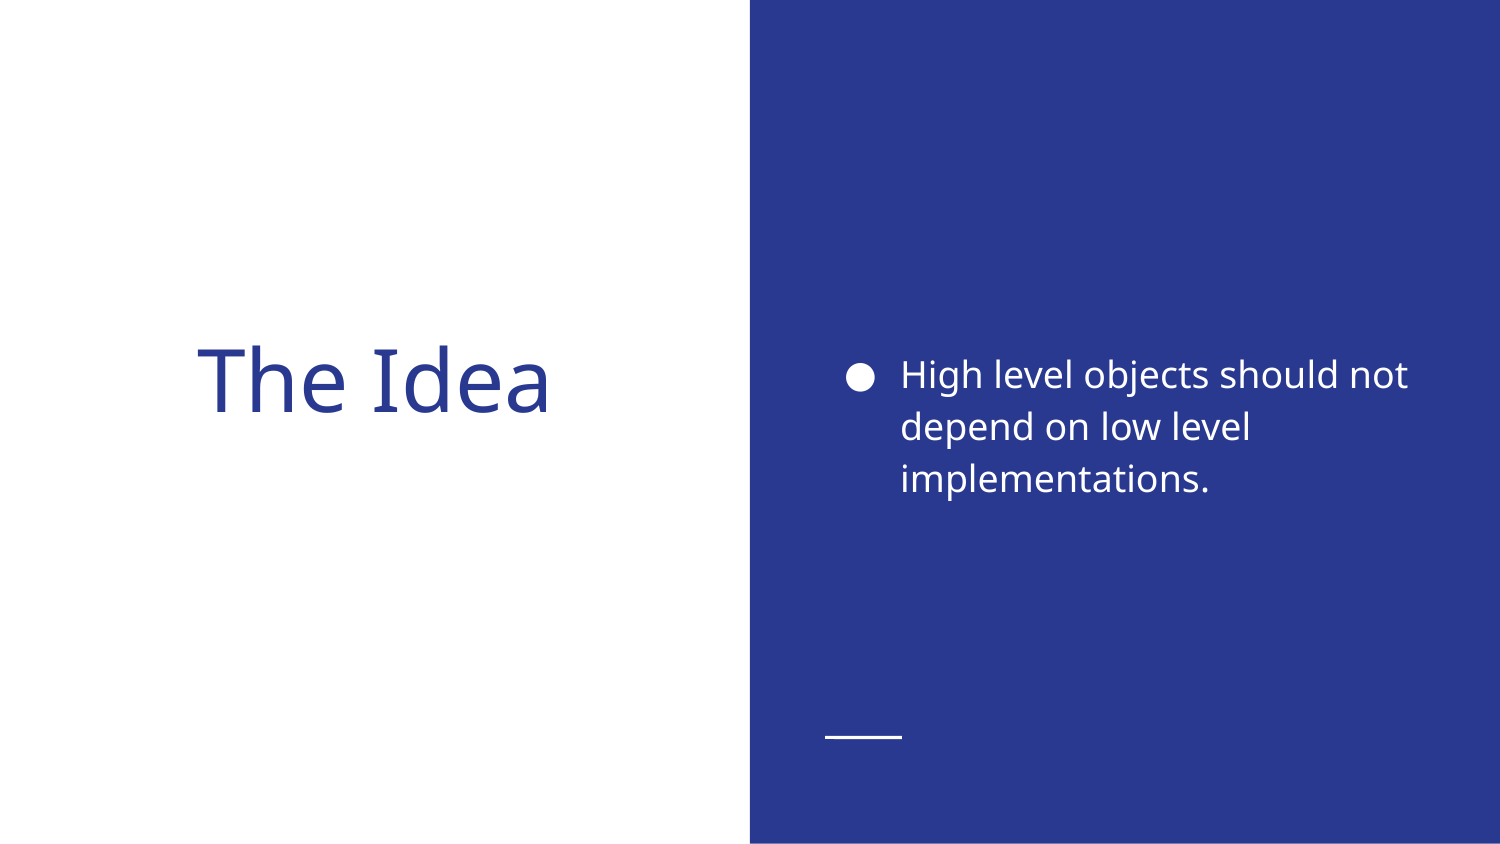

High level objects should not depend on low level implementations.
# The Idea